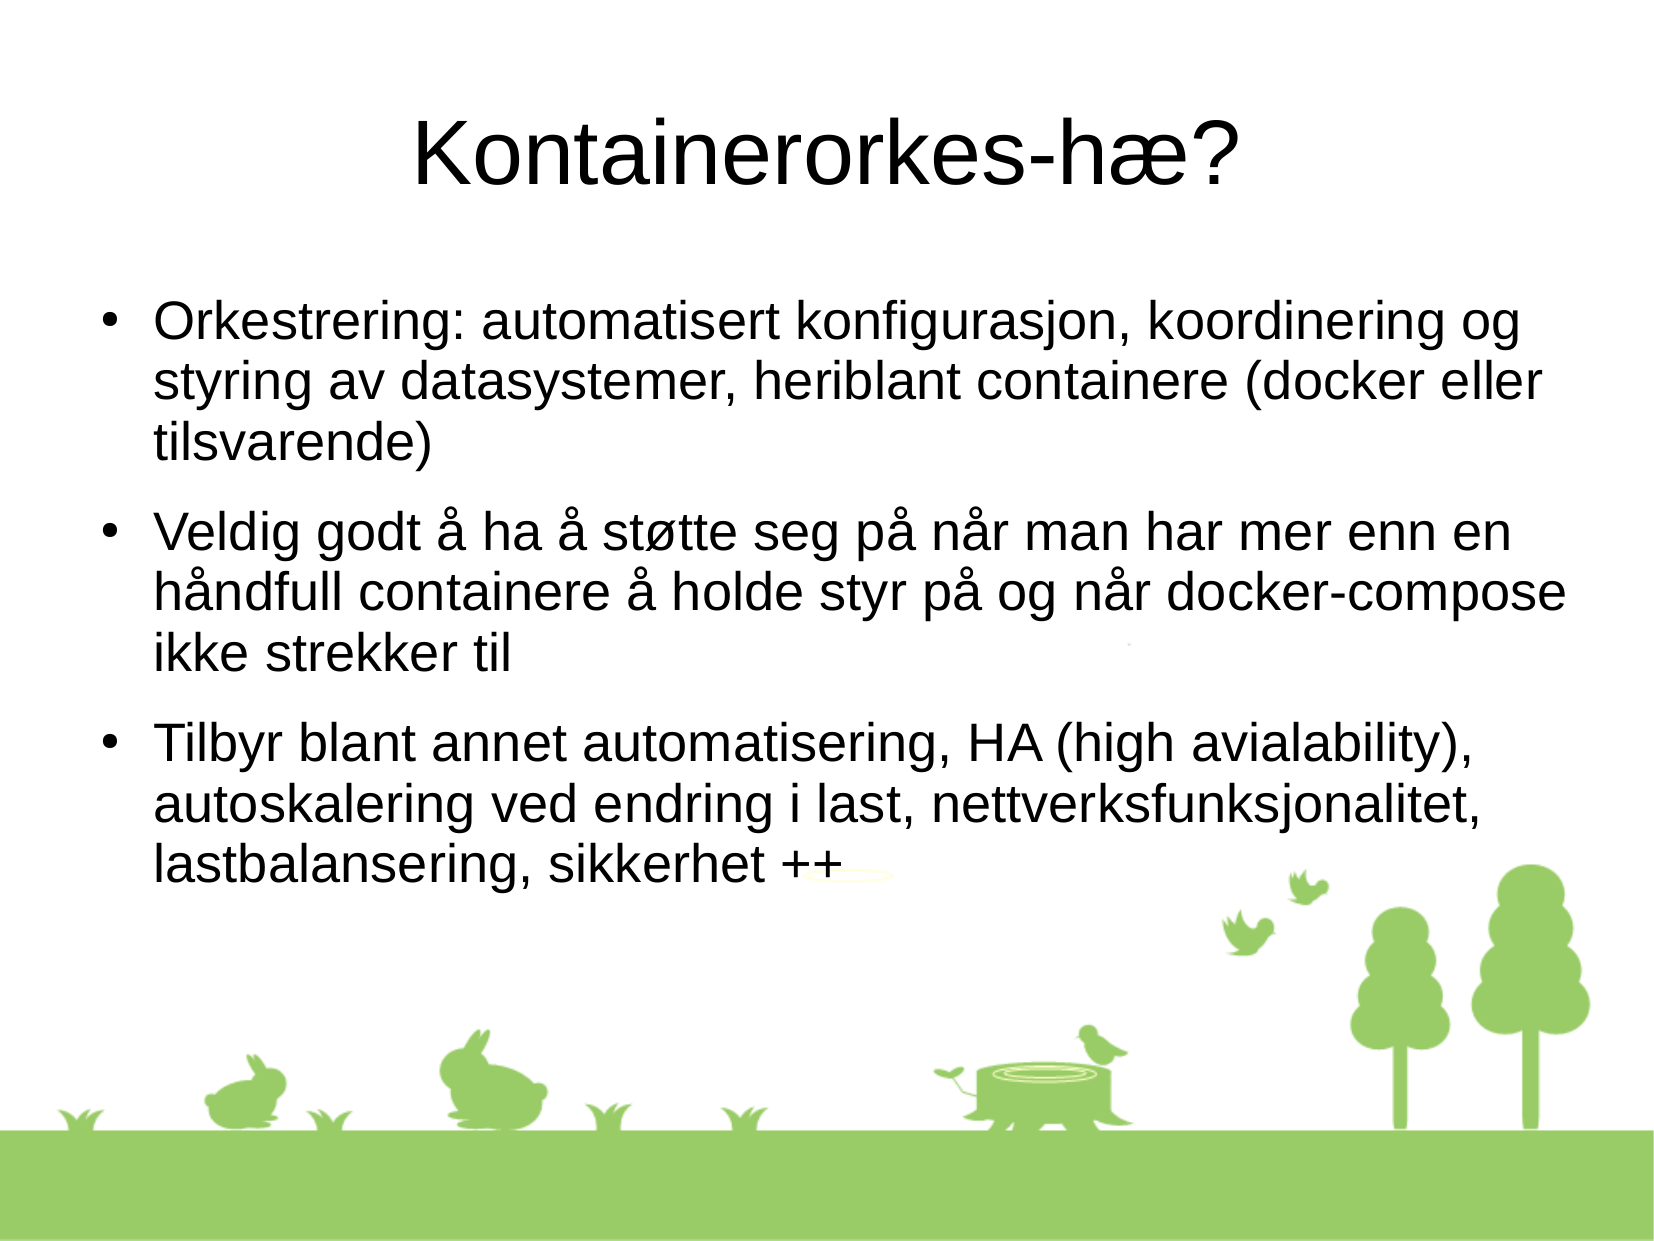

# Kontainerorkes-hæ?
Orkestrering: automatisert konfigurasjon, koordinering og styring av datasystemer, heriblant containere (docker eller tilsvarende)
Veldig godt å ha å støtte seg på når man har mer enn en håndfull containere å holde styr på og når docker-compose ikke strekker til
Tilbyr blant annet automatisering, HA (high avialability), autoskalering ved endring i last, nettverksfunksjonalitet, lastbalansering, sikkerhet ++